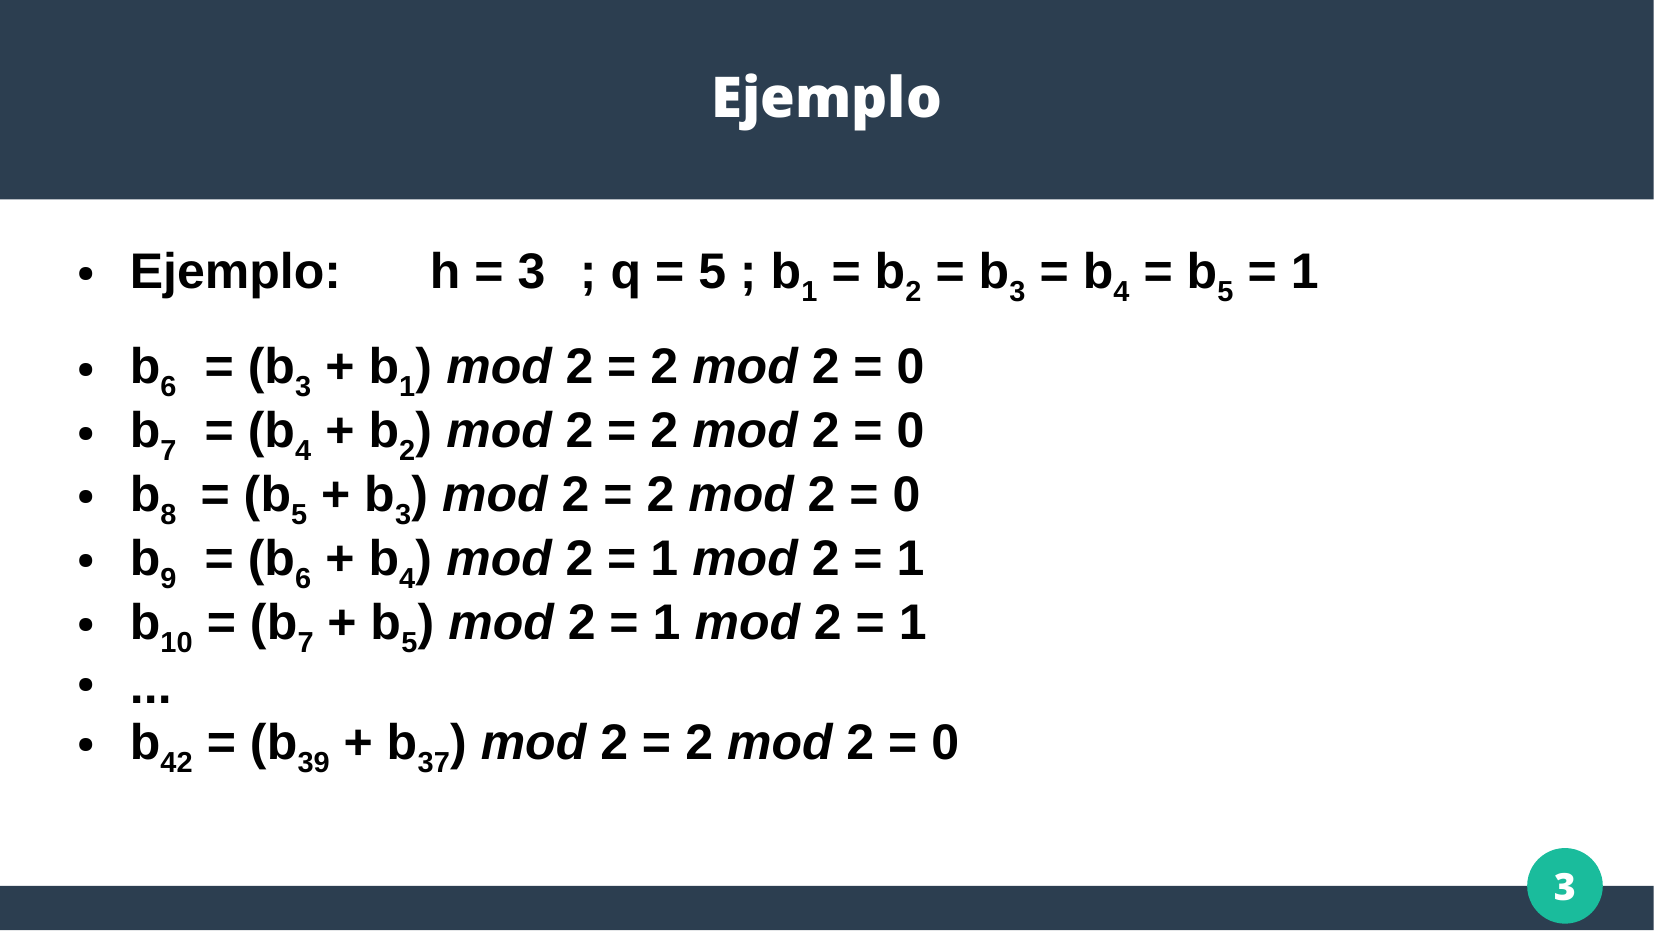

# Ejemplo
Ejemplo:	h = 3	; q = 5 ; b1 = b2 = b3 = b4 = b5 = 1
b6 = (b3 + b1) mod 2 = 2 mod 2 = 0
b7 = (b4 + b2) mod 2 = 2 mod 2 = 0
b8 = (b5 + b3) mod 2 = 2 mod 2 = 0
b9 = (b6 + b4) mod 2 = 1 mod 2 = 1
b10 = (b7 + b5) mod 2 = 1 mod 2 = 1
...
b42 = (b39 + b37) mod 2 = 2 mod 2 = 0